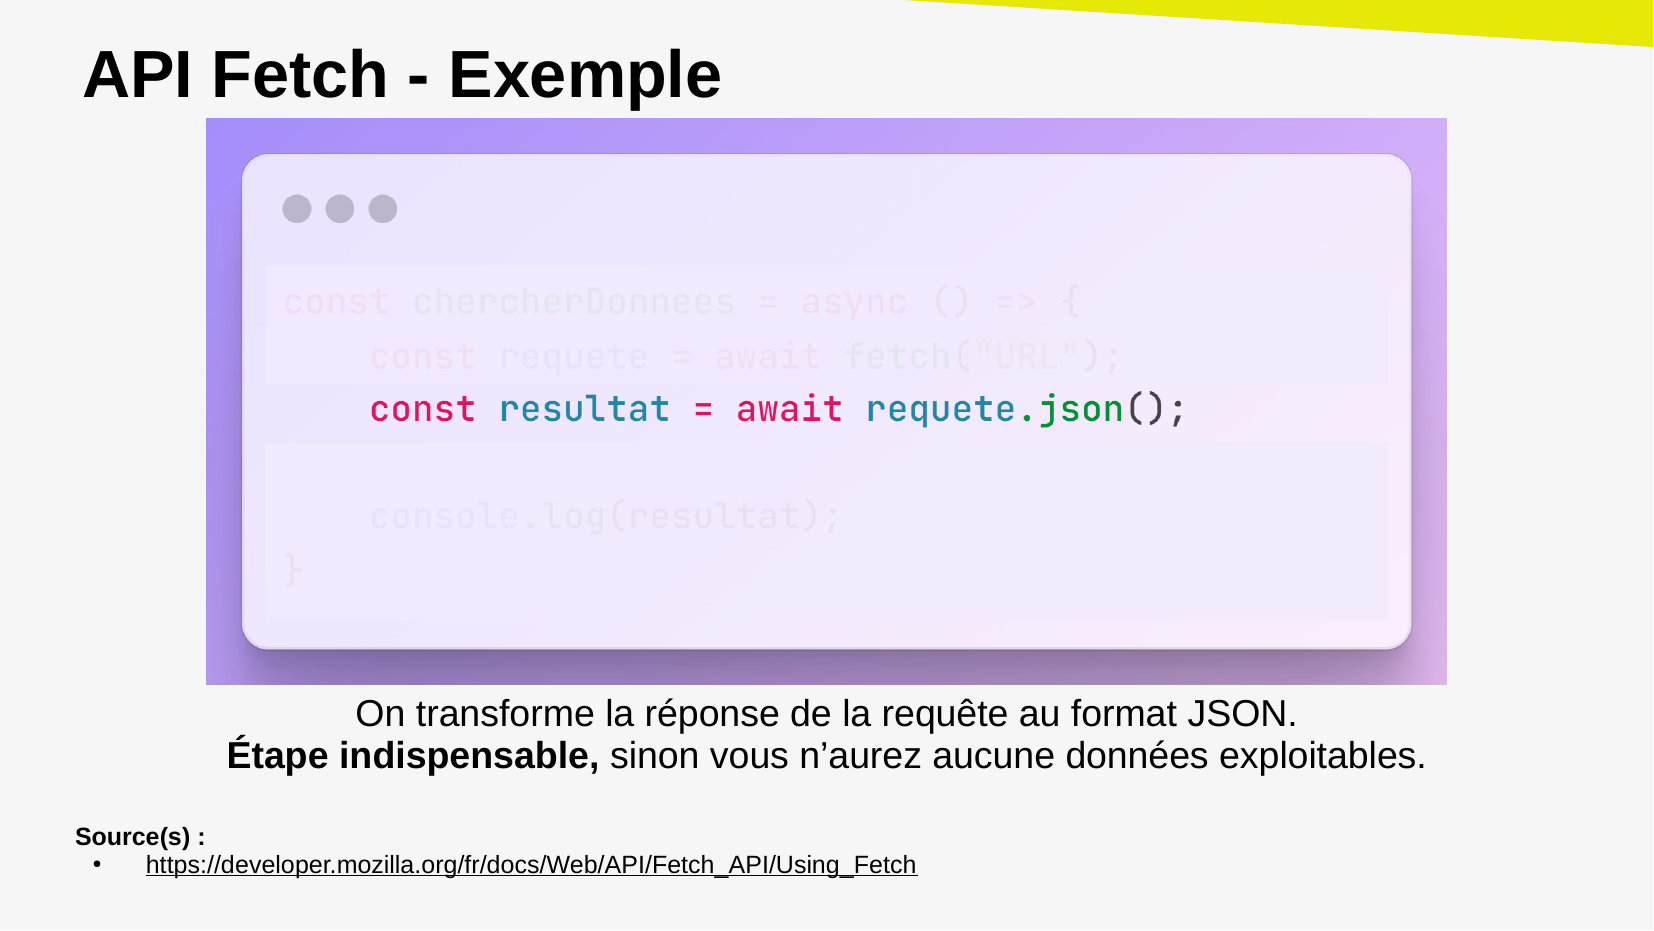

# API Fetch - Exemple
On transforme la réponse de la requête au format JSON.
Étape indispensable, sinon vous n’aurez aucune données exploitables.
Source(s) :
https://developer.mozilla.org/fr/docs/Web/API/Fetch_API/Using_Fetch